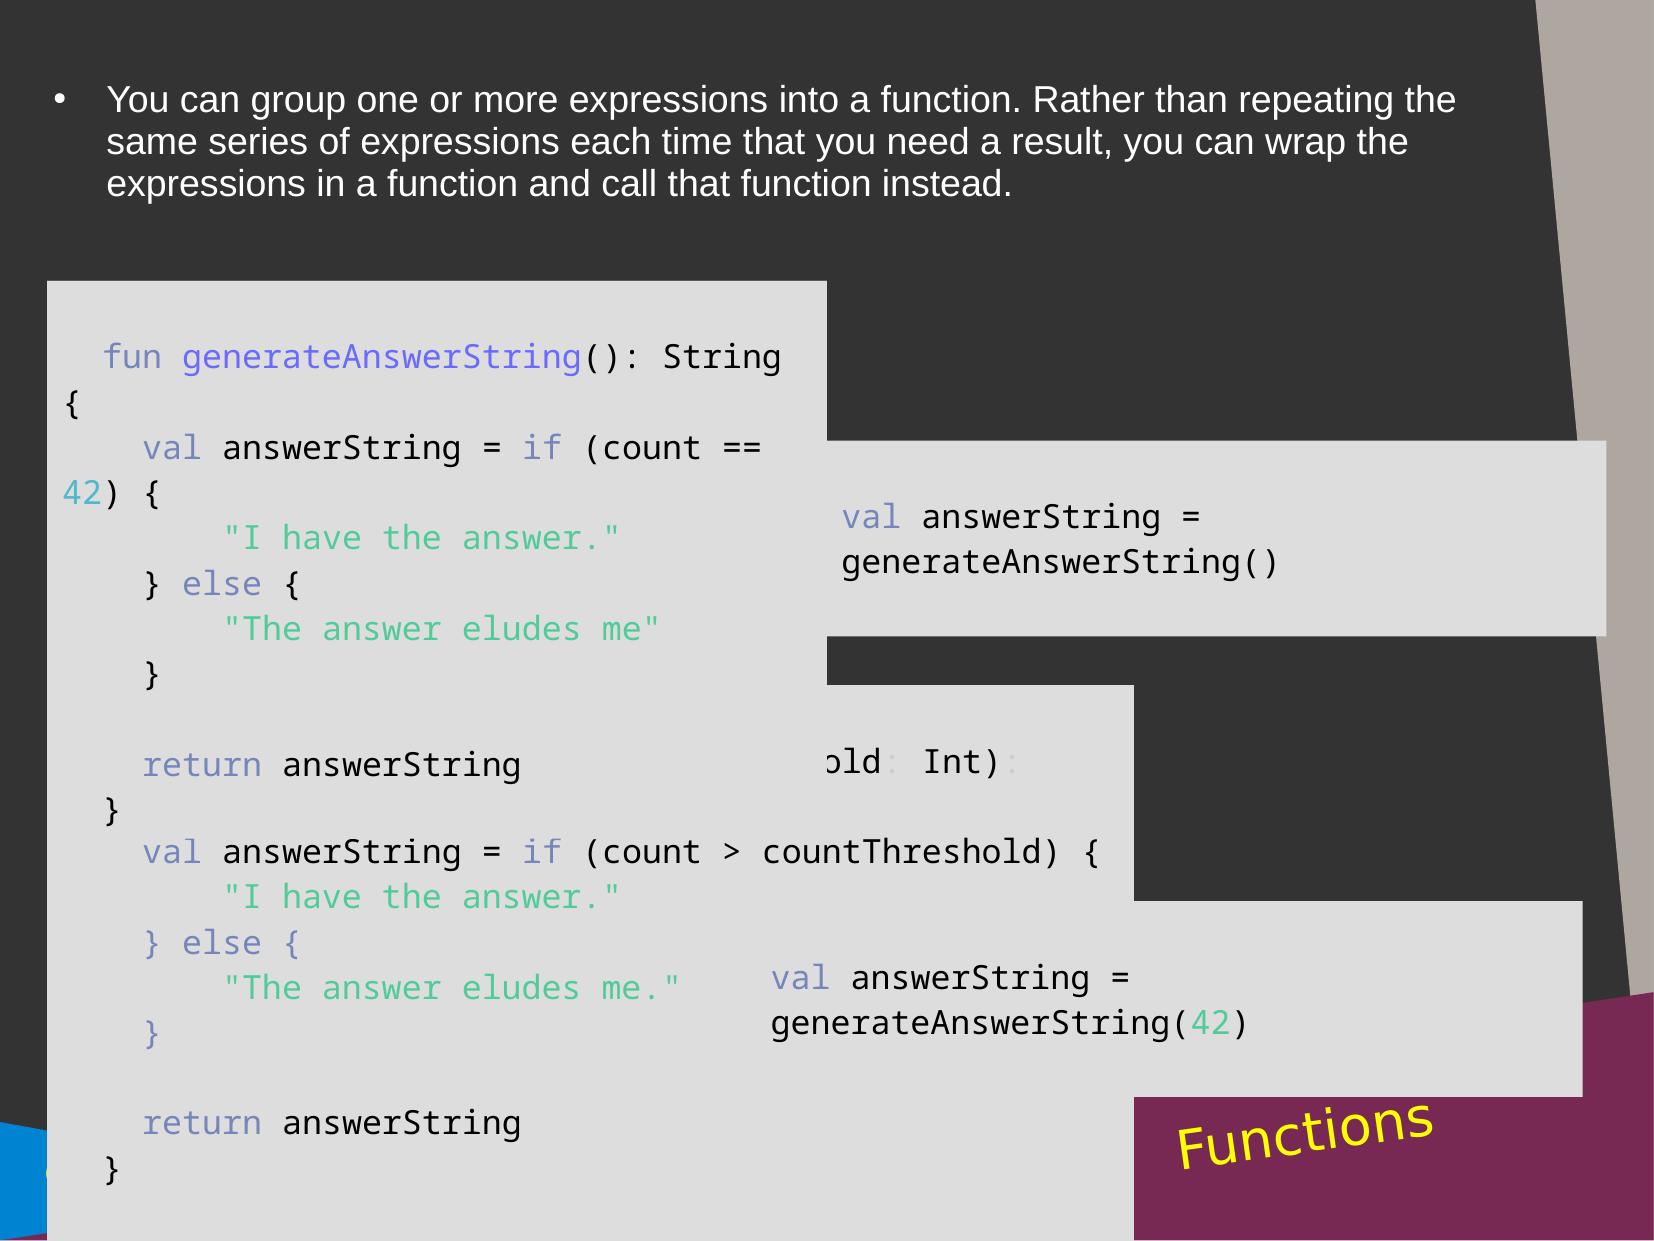

You can group one or more expressions into a function. Rather than repeating the same series of expressions each time that you need a result, you can wrap the expressions in a function and call that function instead.
 fun generateAnswerString(): String {
 val answerString = if (count == 42) {
 "I have the answer."
 } else {
 "The answer eludes me"
 }
 return answerString
 }
 fun generateAnswerString(): String {
 val answerString = if (count == 42) {
 "I have the answer."
 } else {
 "The answer eludes me"
 }
 return answerString
 }
val answerString = generateAnswerString()
 fun generateAnswerString(countThreshold: Int): String {
 val answerString = if (count > countThreshold) {
 "I have the answer."
 } else {
 "The answer eludes me."
 }
 return answerString
 }
val answerString = generateAnswerString(42)
# Functions
9